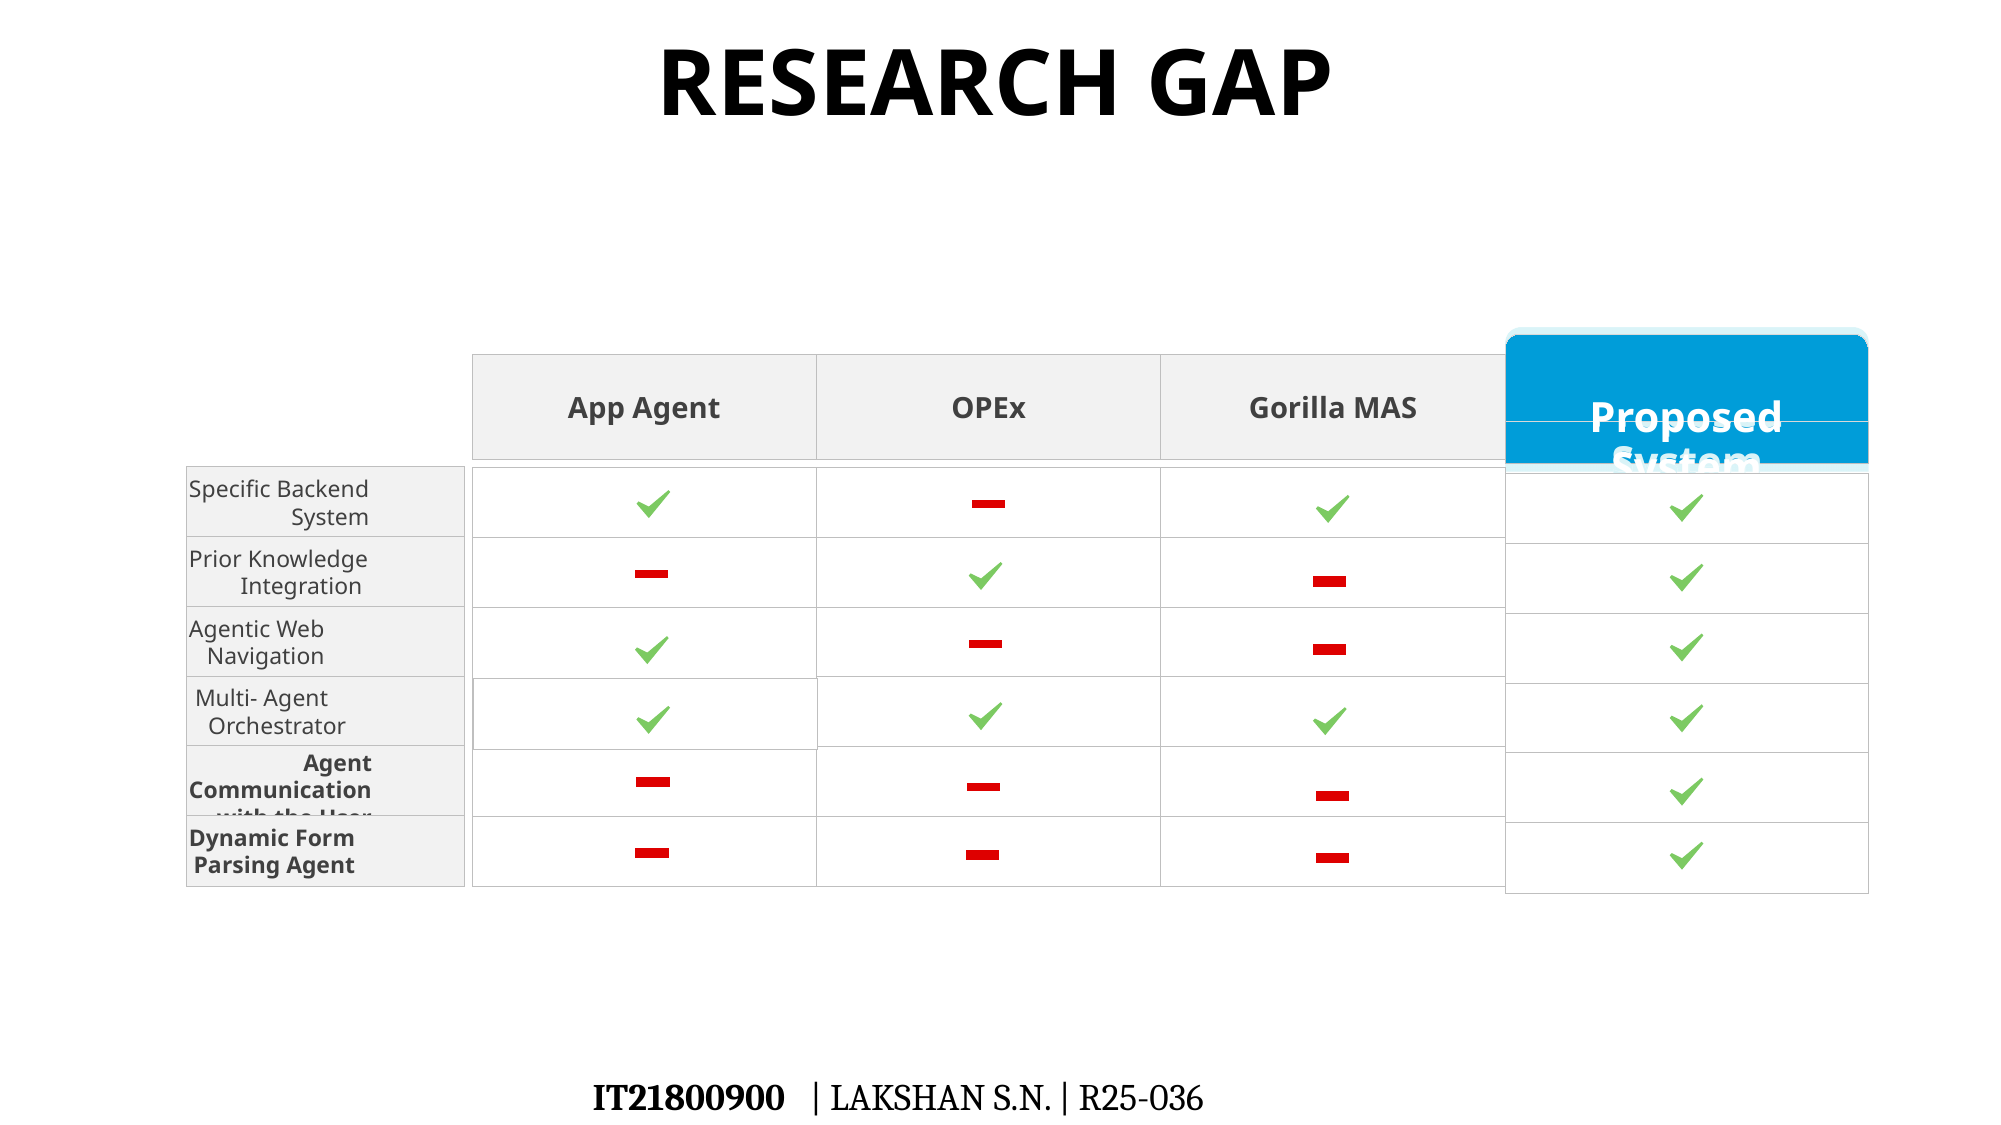

# RESEARCH GAP
Proposed System
App Agent
OPEx
Gorilla MAS
Specific Backend System
Prior Knowledge Integration
Agentic Web Navigation
 Multi- Agent Orchestrator
Agent Communication with the User
Dynamic Form Parsing Agent
IT21800900 | LAKSHAN S.N. | R25-036